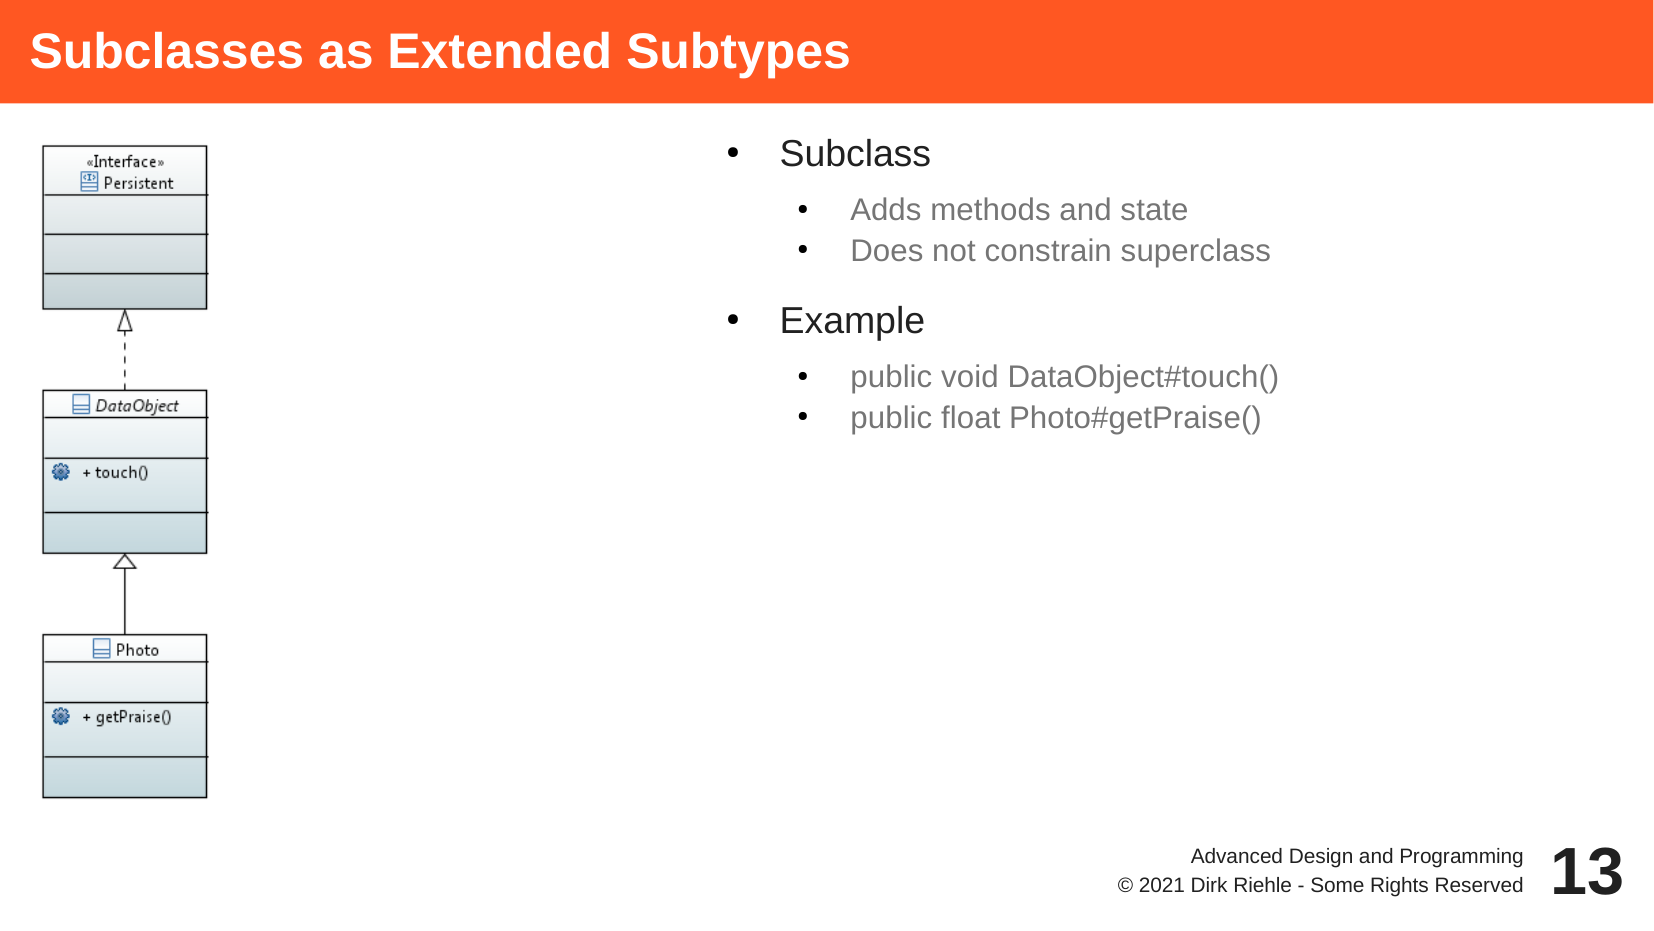

# Subclasses as Extended Subtypes
Subclass
Adds methods and state
Does not constrain superclass
Example
public void DataObject#touch()
public float Photo#getPraise()
Advanced Design and Programming
13
© 2021 Dirk Riehle - Some Rights Reserved